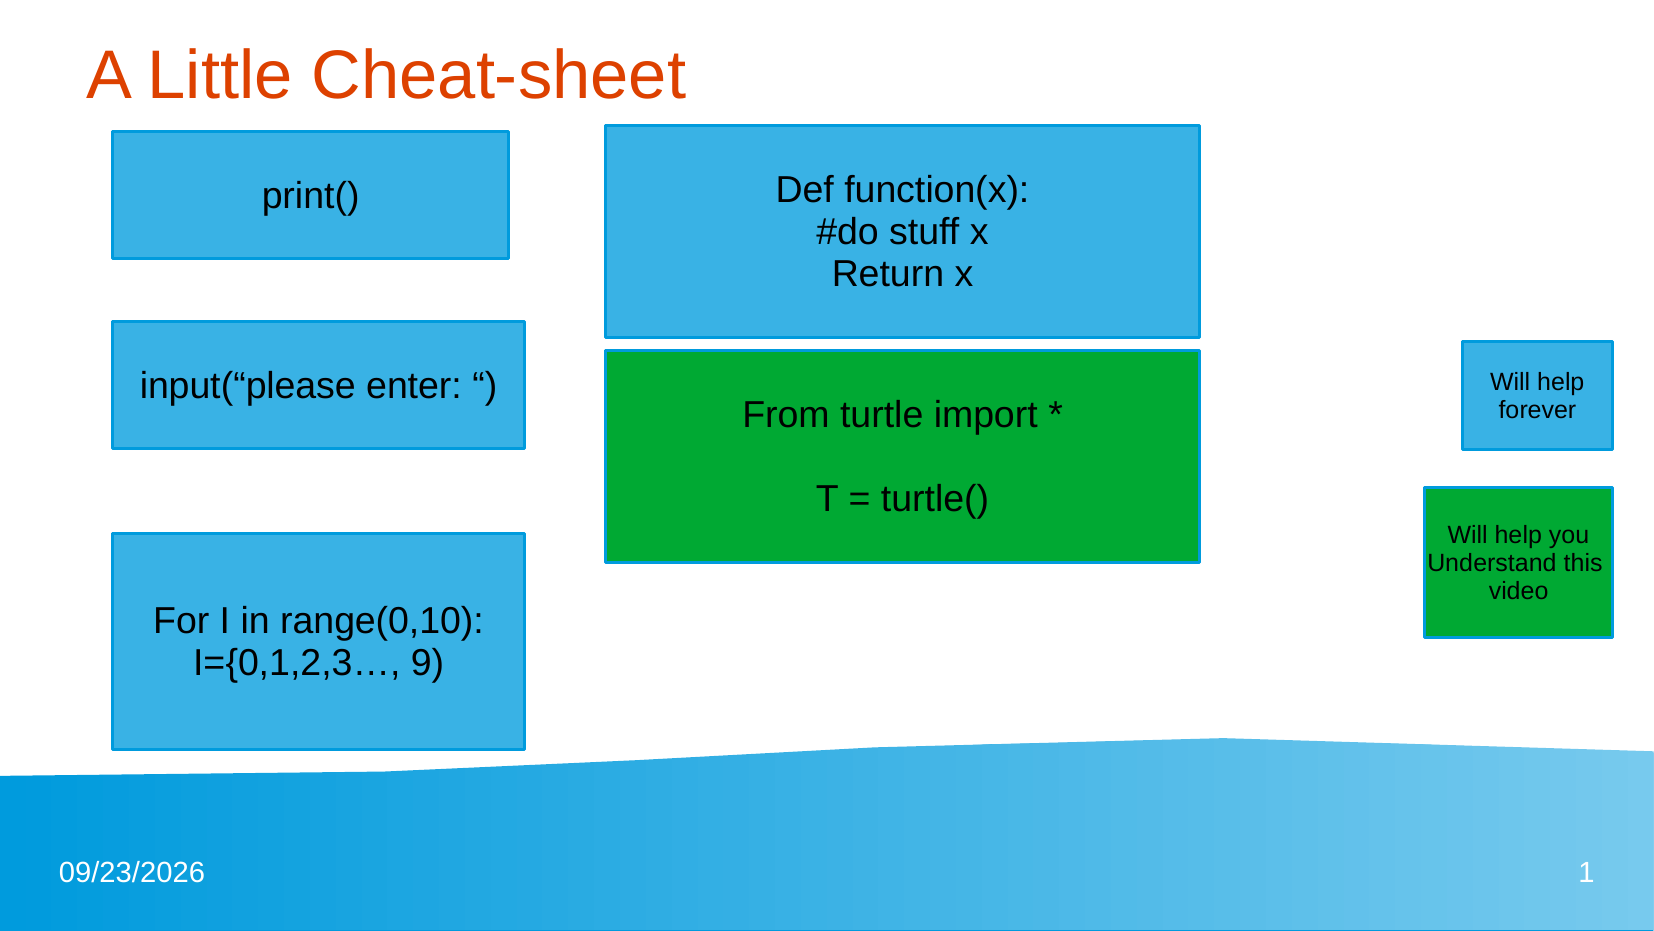

# A Little Cheat-sheet
Def function(x):
#do stuff x
Return x
print()
input(“please enter: “)
Will help
forever
From turtle import *
T = turtle()
Will help you
Understand this
video
For I in range(0,10):
I={0,1,2,3…, 9)